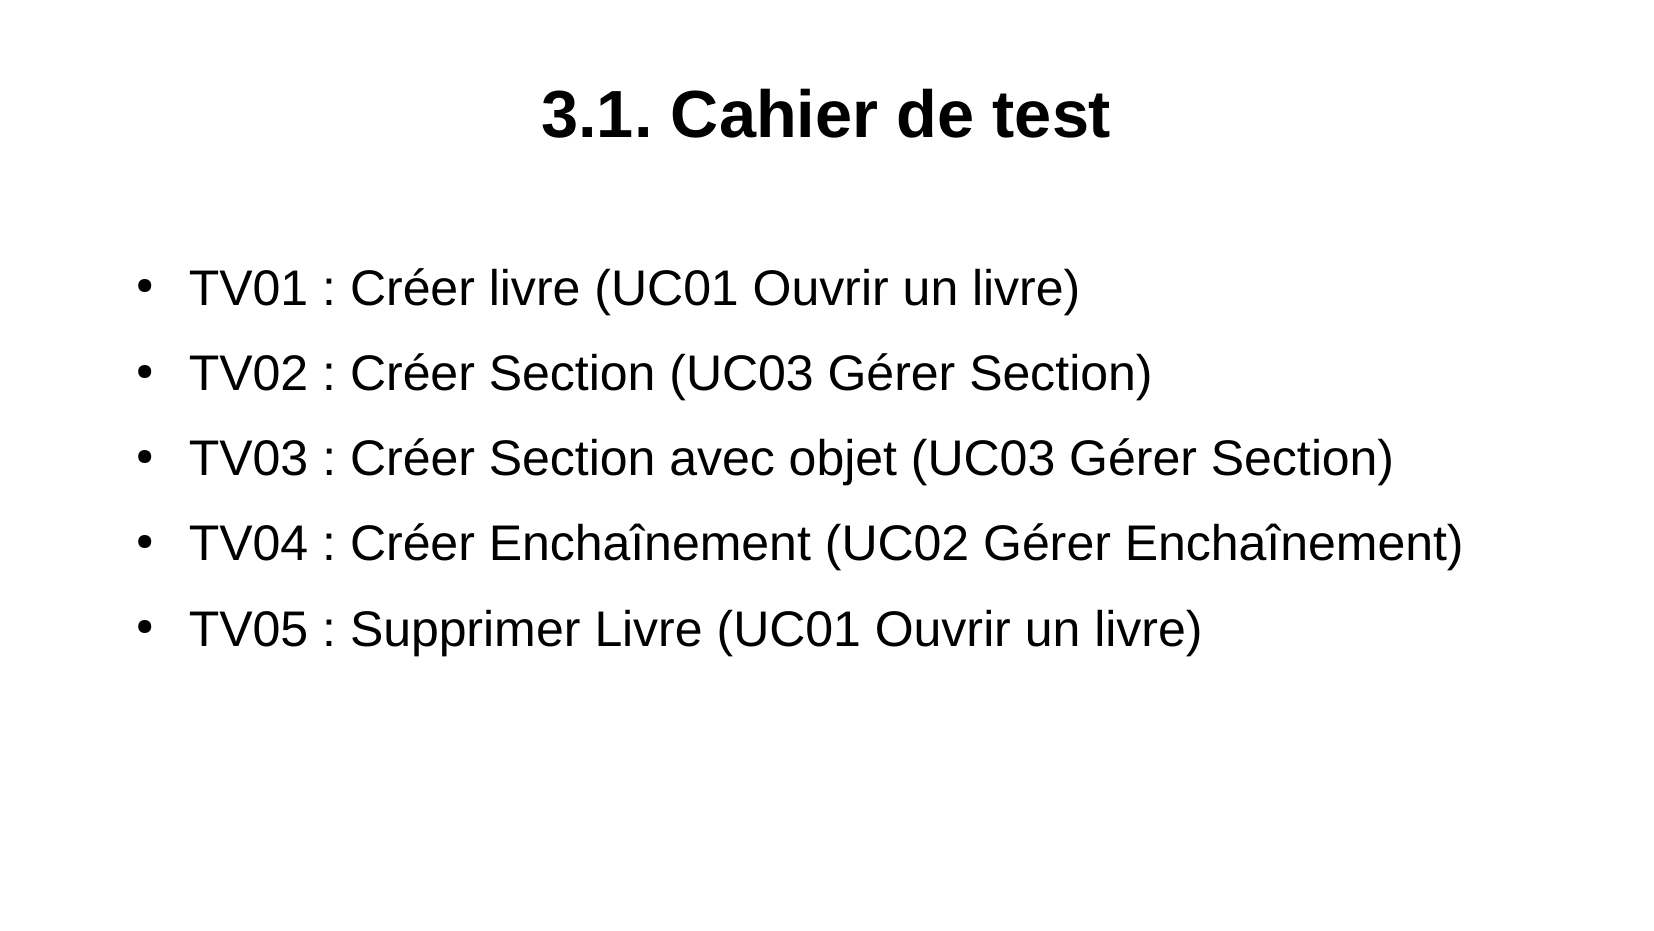

# 3.1. Cahier de test
TV01 : Créer livre (UC01 Ouvrir un livre)
TV02 : Créer Section (UC03 Gérer Section)
TV03 : Créer Section avec objet (UC03 Gérer Section)
TV04 : Créer Enchaînement (UC02 Gérer Enchaînement)
TV05 : Supprimer Livre (UC01 Ouvrir un livre)